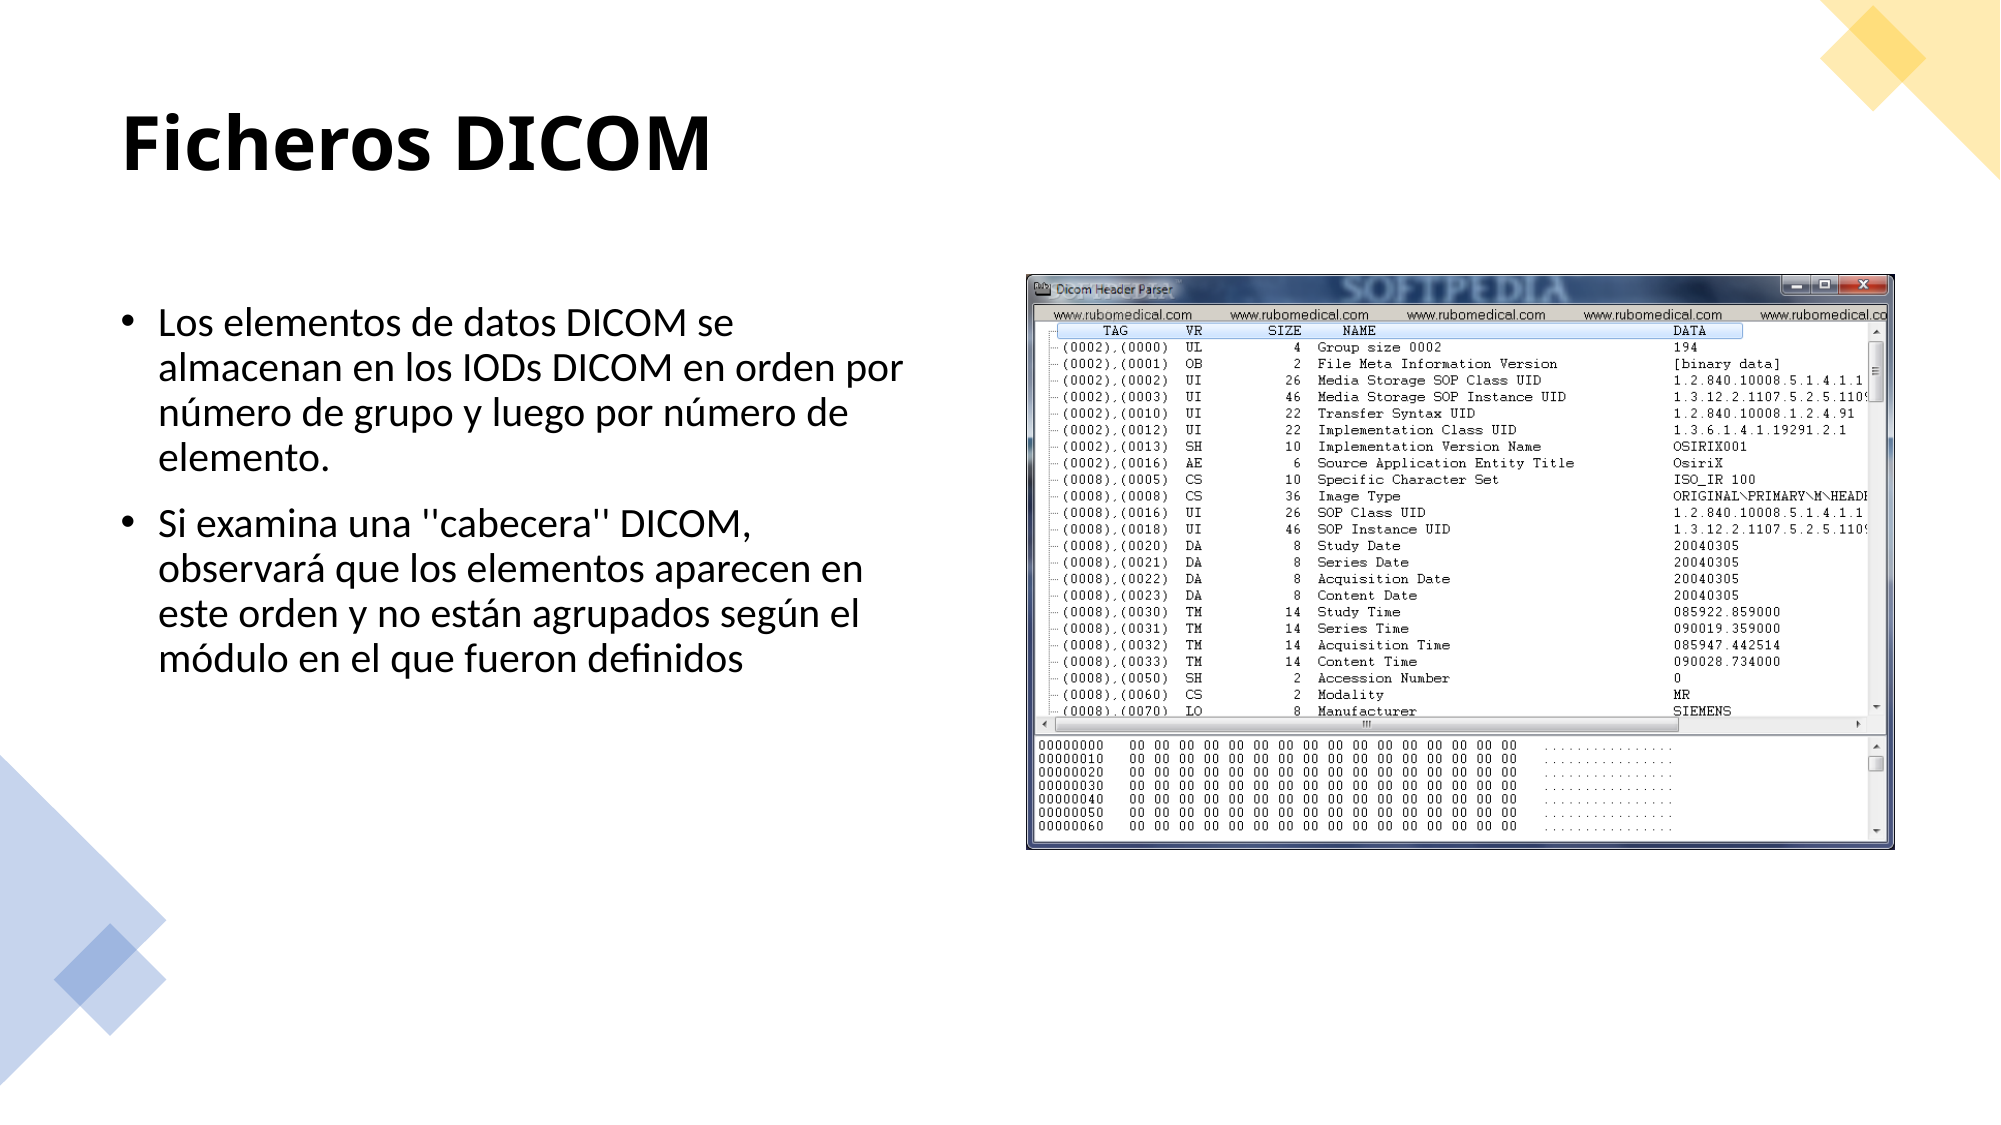

# Ficheros DICOM
Los elementos de datos DICOM se almacenan en los IODs DICOM en orden por número de grupo y luego por número de elemento.
Si examina una ''cabecera'' DICOM, observará que los elementos aparecen en este orden y no están agrupados según el módulo en el que fueron definidos